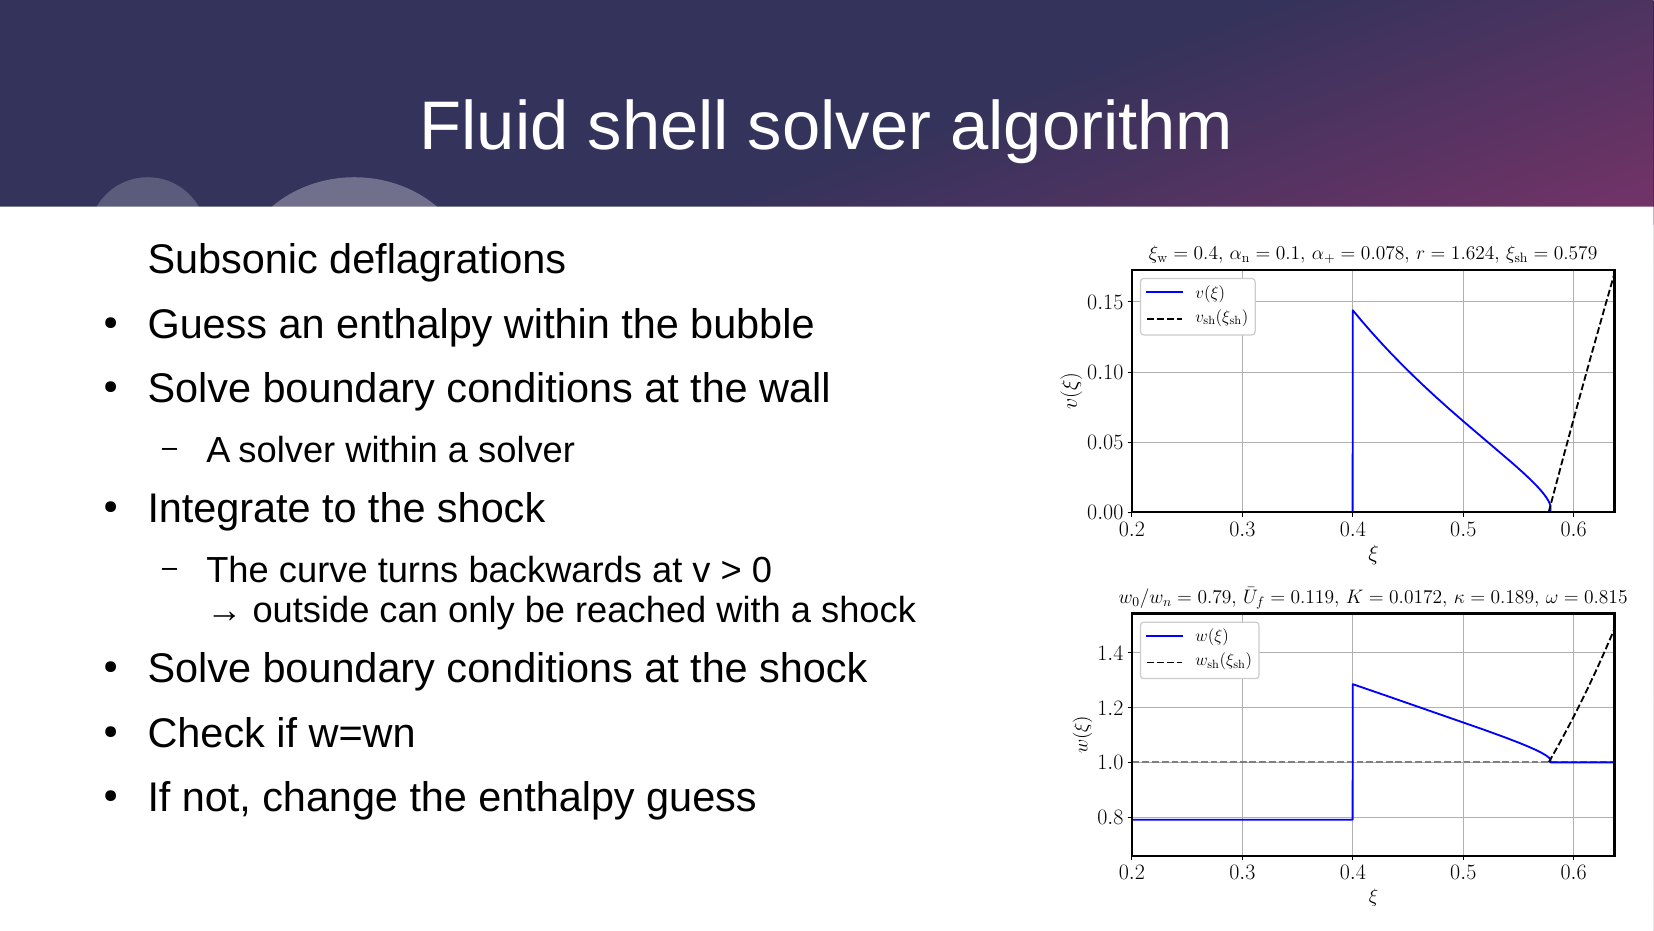

# Fluid shell solver algorithm
Subsonic deflagrations
Guess an enthalpy within the bubble
Solve boundary conditions at the wall
A solver within a solver
Integrate to the shock
The curve turns backwards at v > 0
→ outside can only be reached with a shock
Solve boundary conditions at the shock
Check if w=wn
If not, change the enthalpy guess